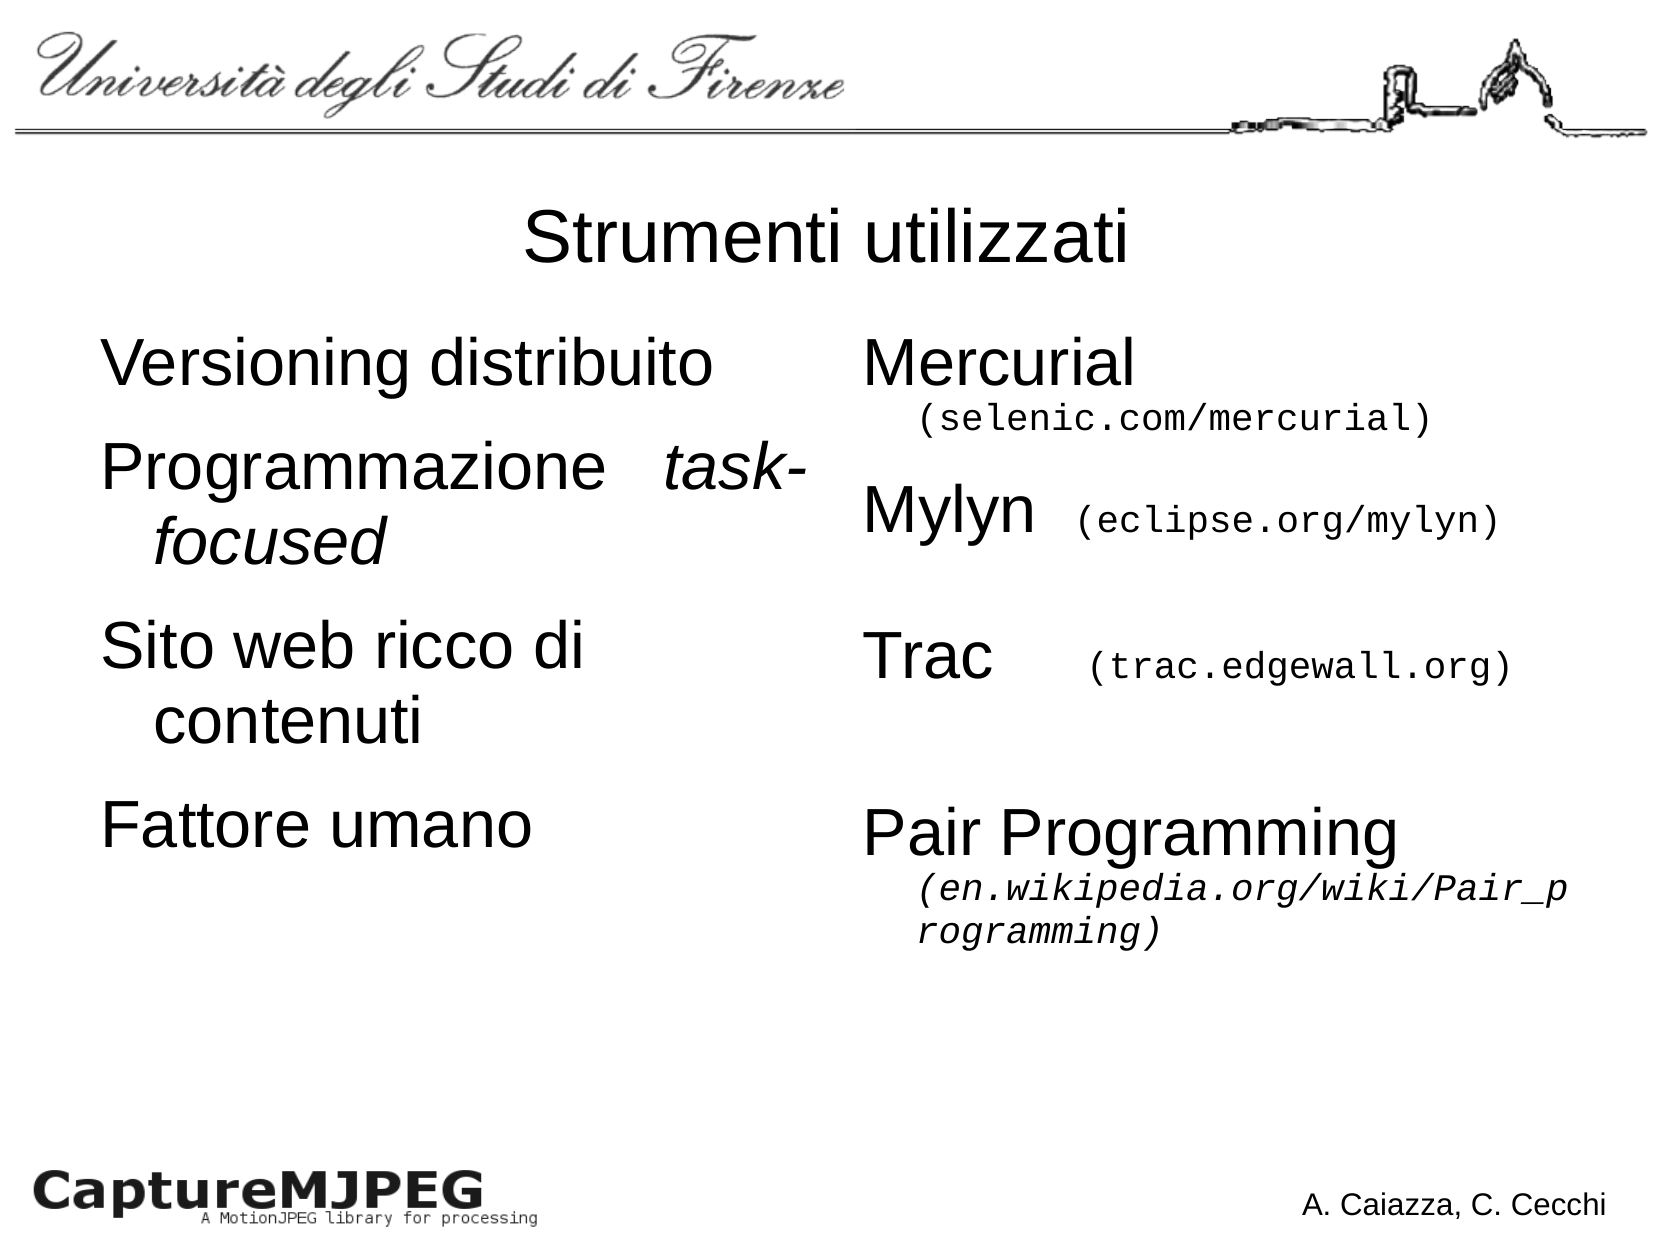

# Strumenti utilizzati
Versioning distribuito
Programmazione task-focused
Sito web ricco di contenuti
Fattore umano
Mercurial (selenic.com/mercurial)
Mylyn (eclipse.org/mylyn)
Trac (trac.edgewall.org)
Pair Programming (en.wikipedia.org/wiki/Pair_programming)